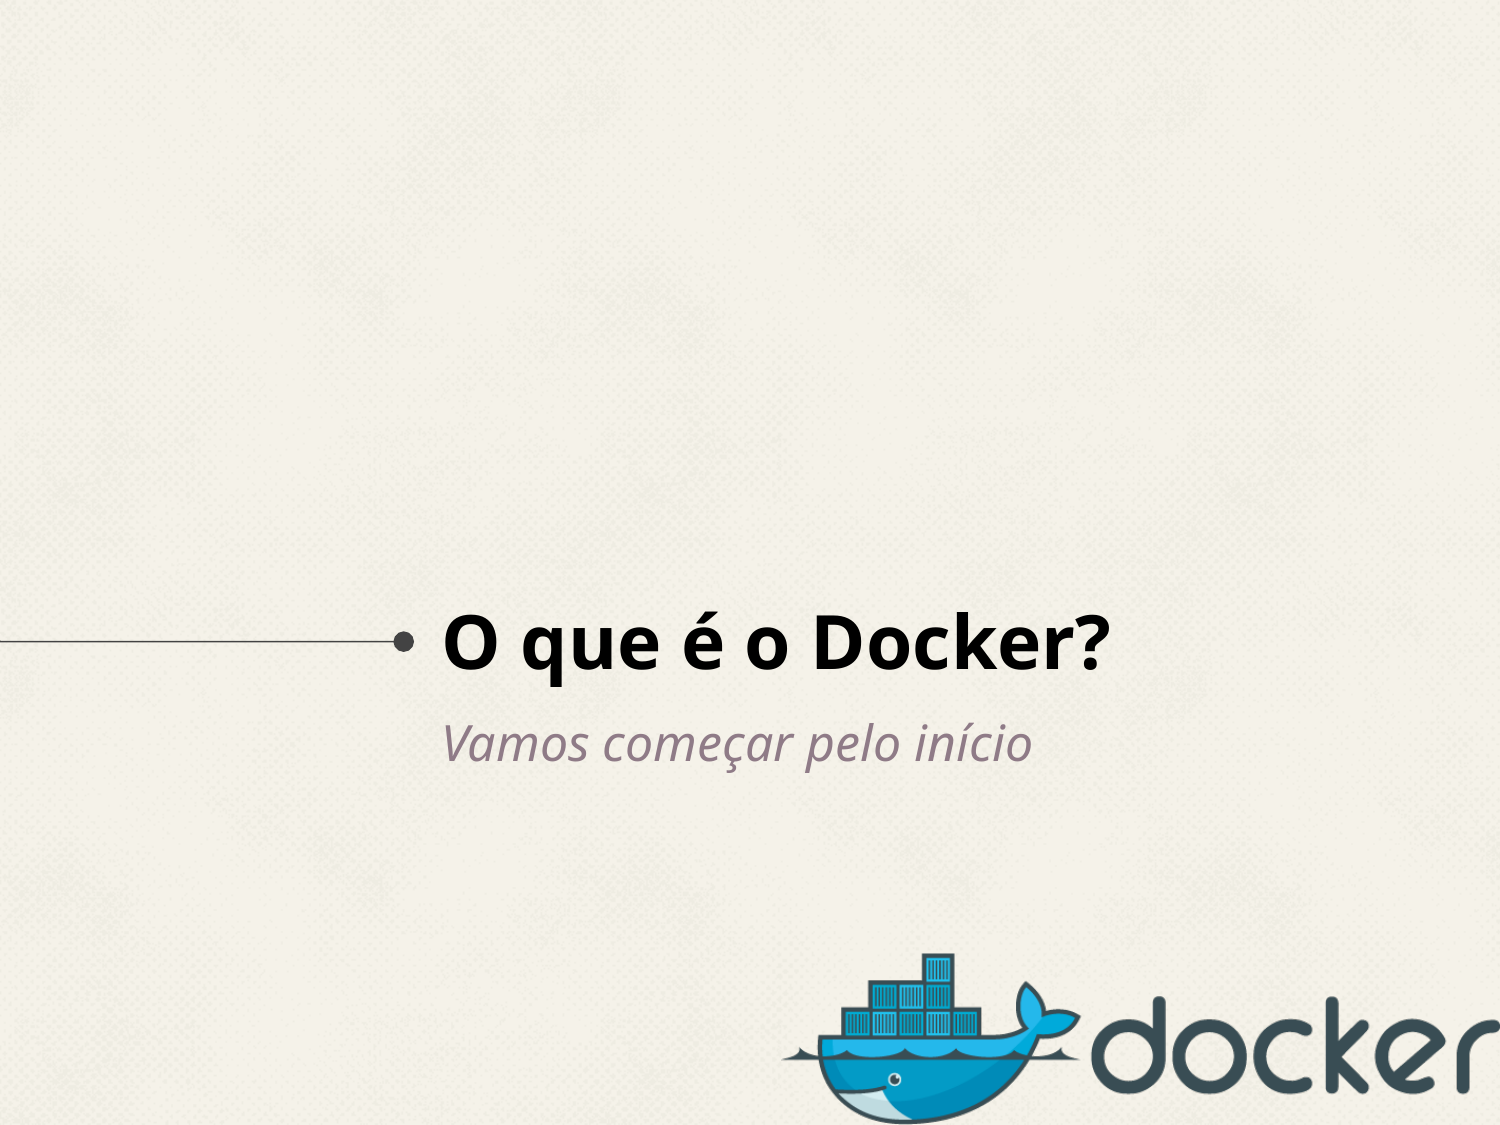

# O que é o Docker?
Vamos começar pelo início